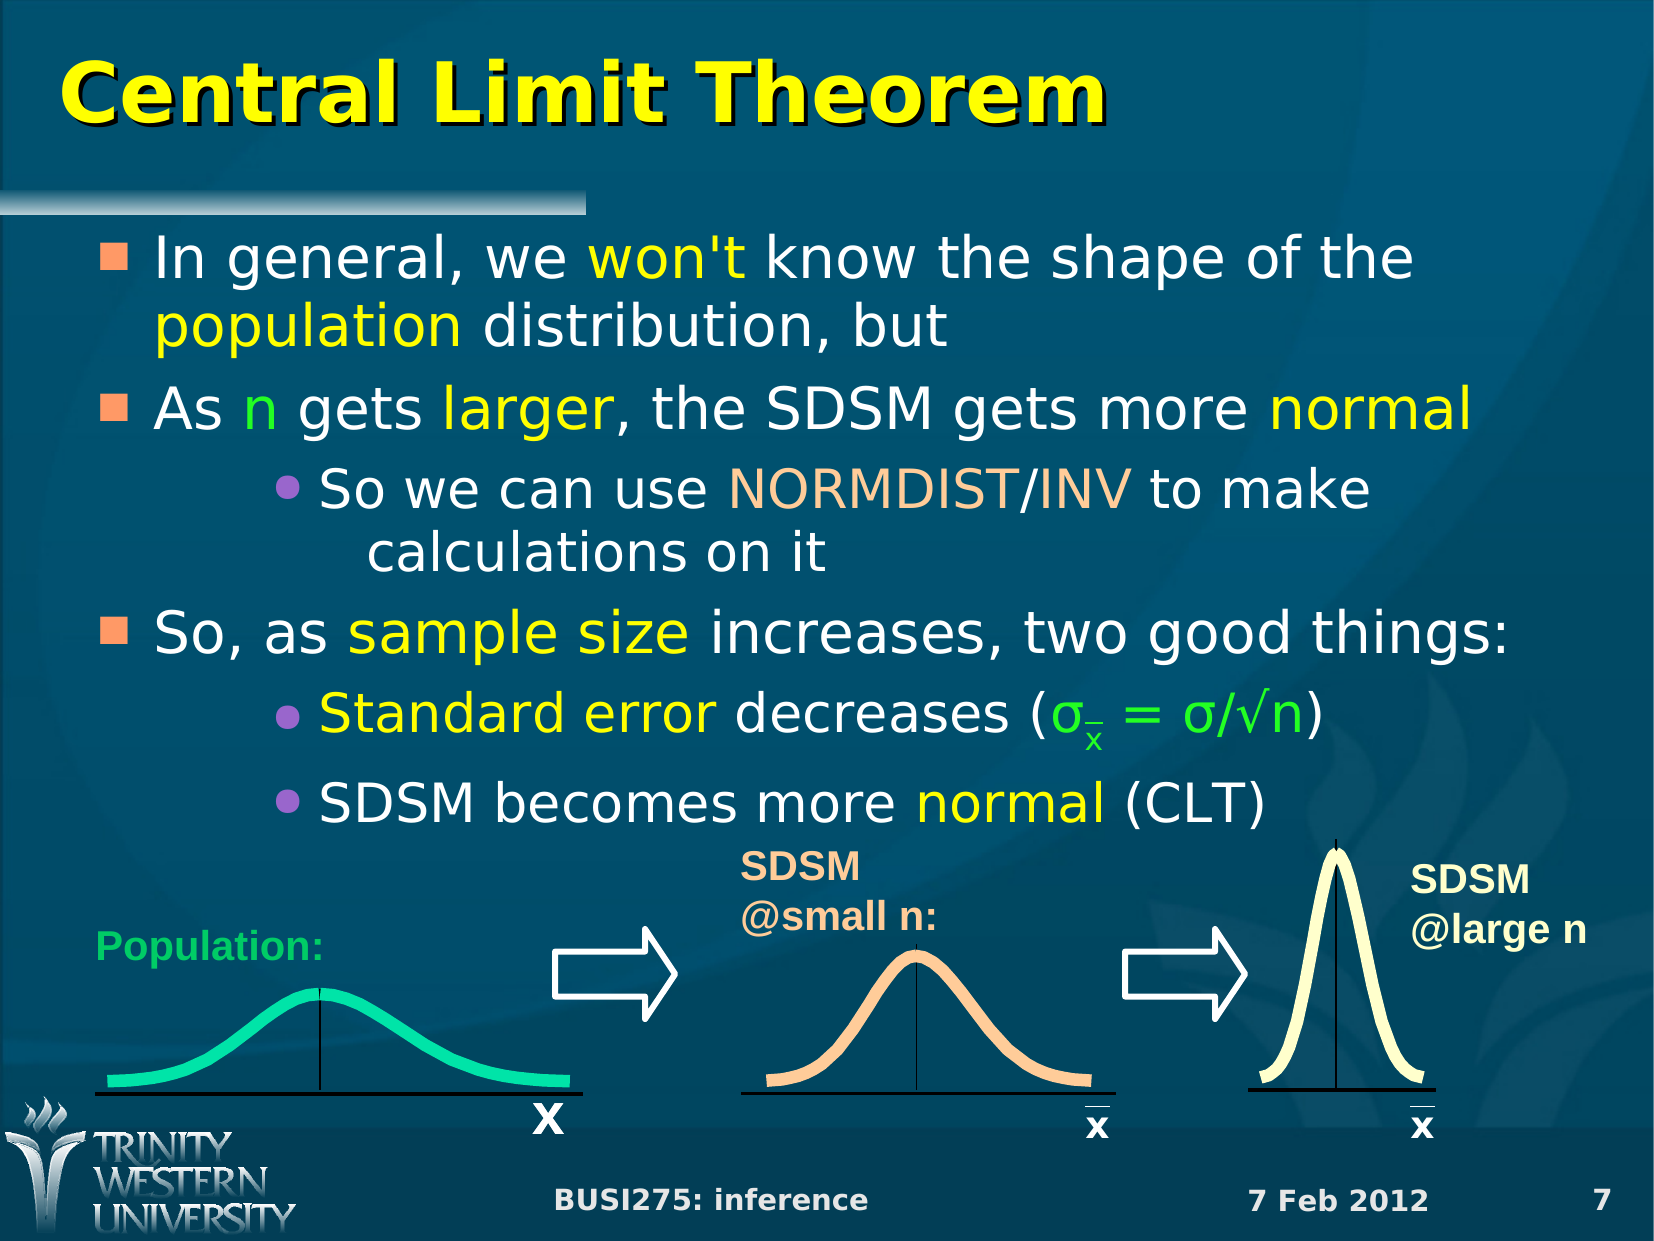

# Central Limit Theorem
In general, we won't know the shape of the population distribution, but
As n gets larger, the SDSM gets more normal
So we can use NORMDIST/INV to make calculations on it
So, as sample size increases, two good things:
Standard error decreases (σx = σ/√n)
SDSM becomes more normal (CLT)
SDSM
@small n:
SDSM
@large n
Population:
x
x
x
x
BUSI275: inference
7 Feb 2012
7